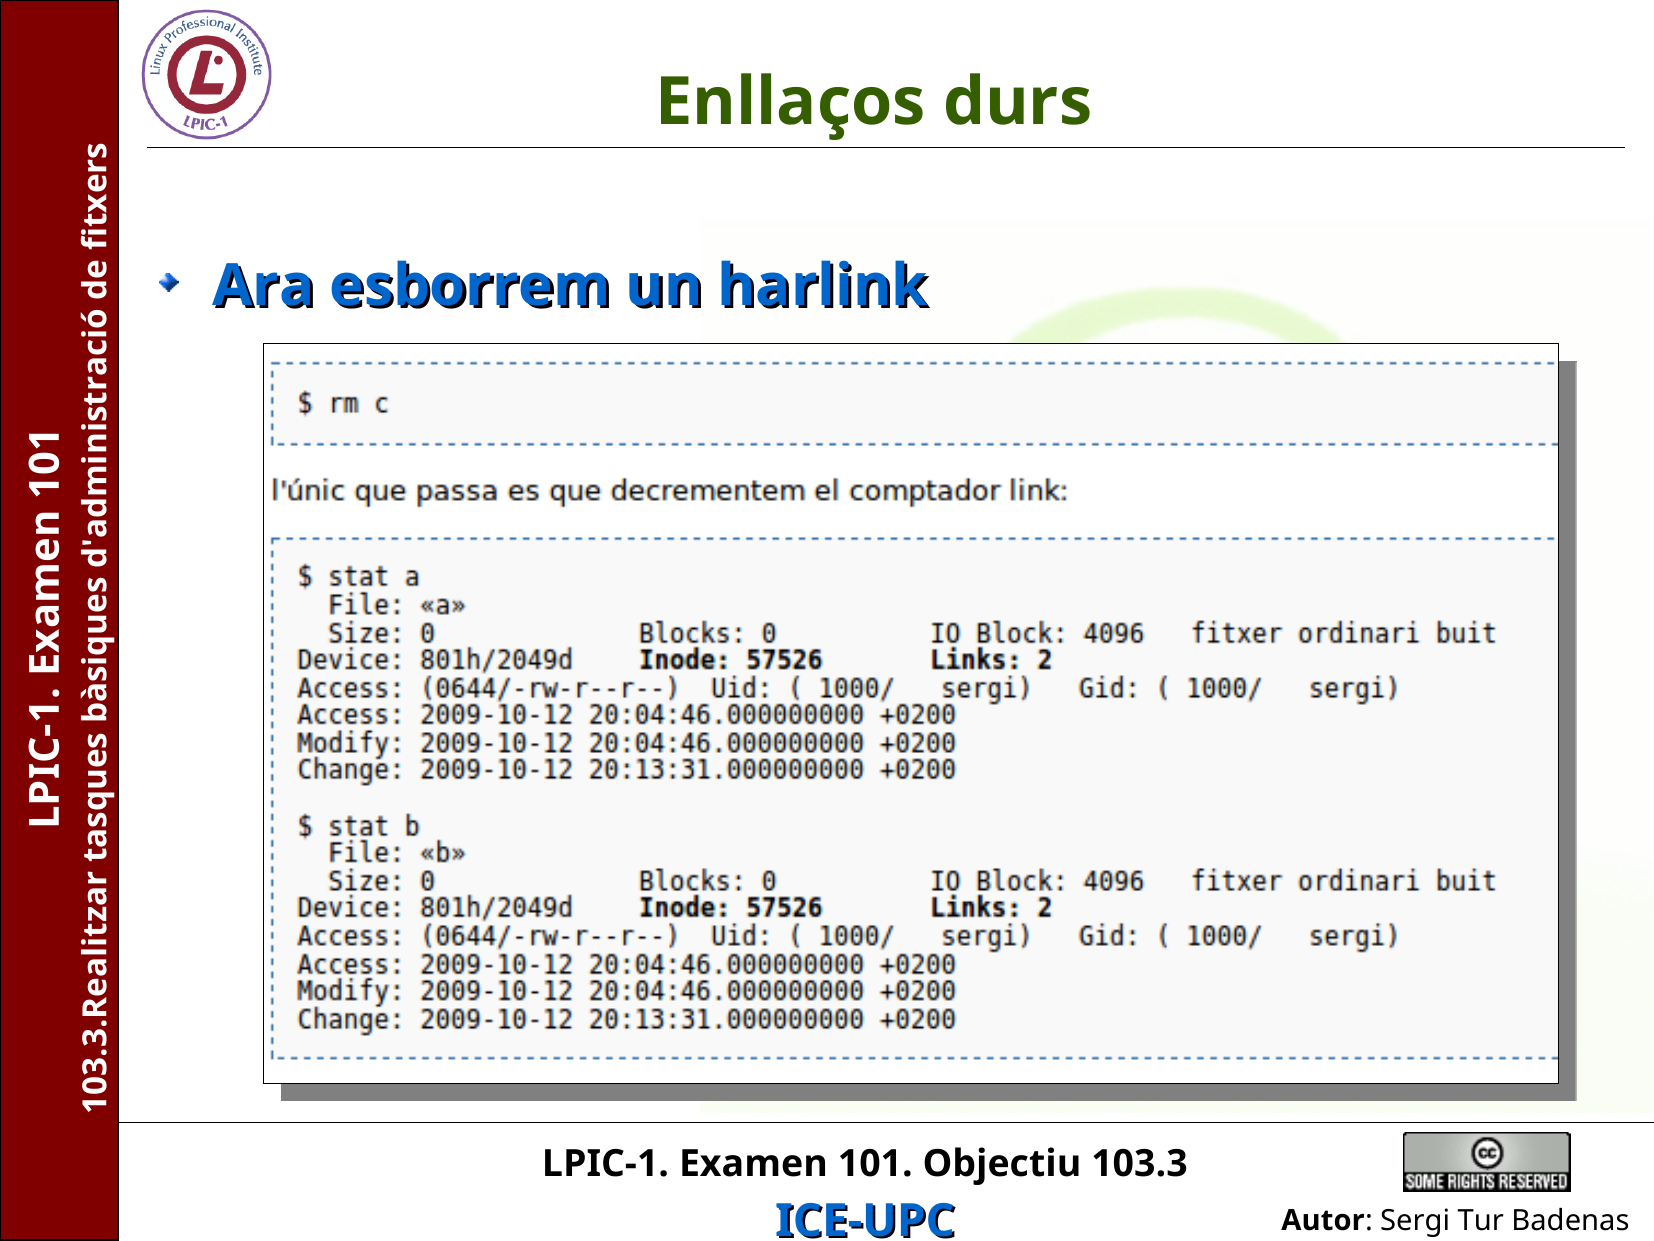

# Enllaços durs
Ara esborrem un harlink